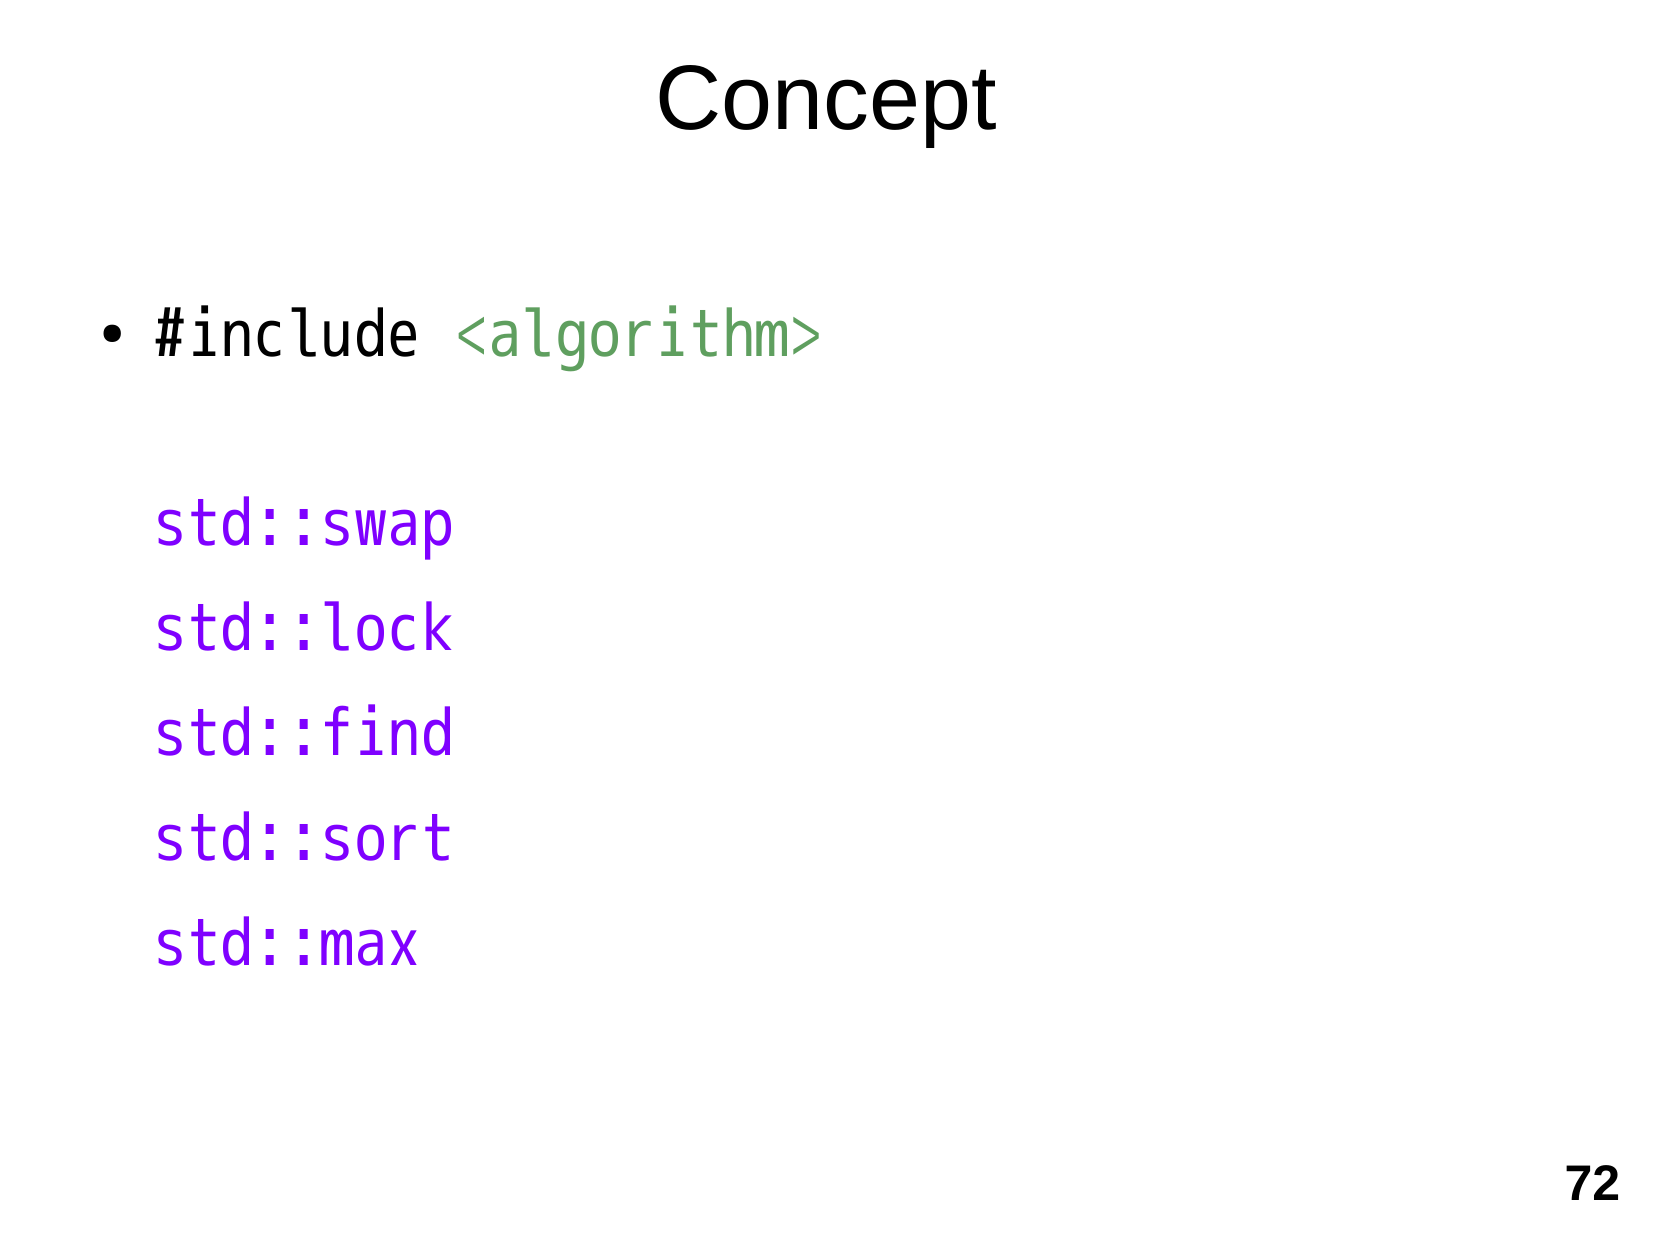

# Concept
#include <algorithm>
std::swap
std::lock
std::find
std::sort
std::max
72